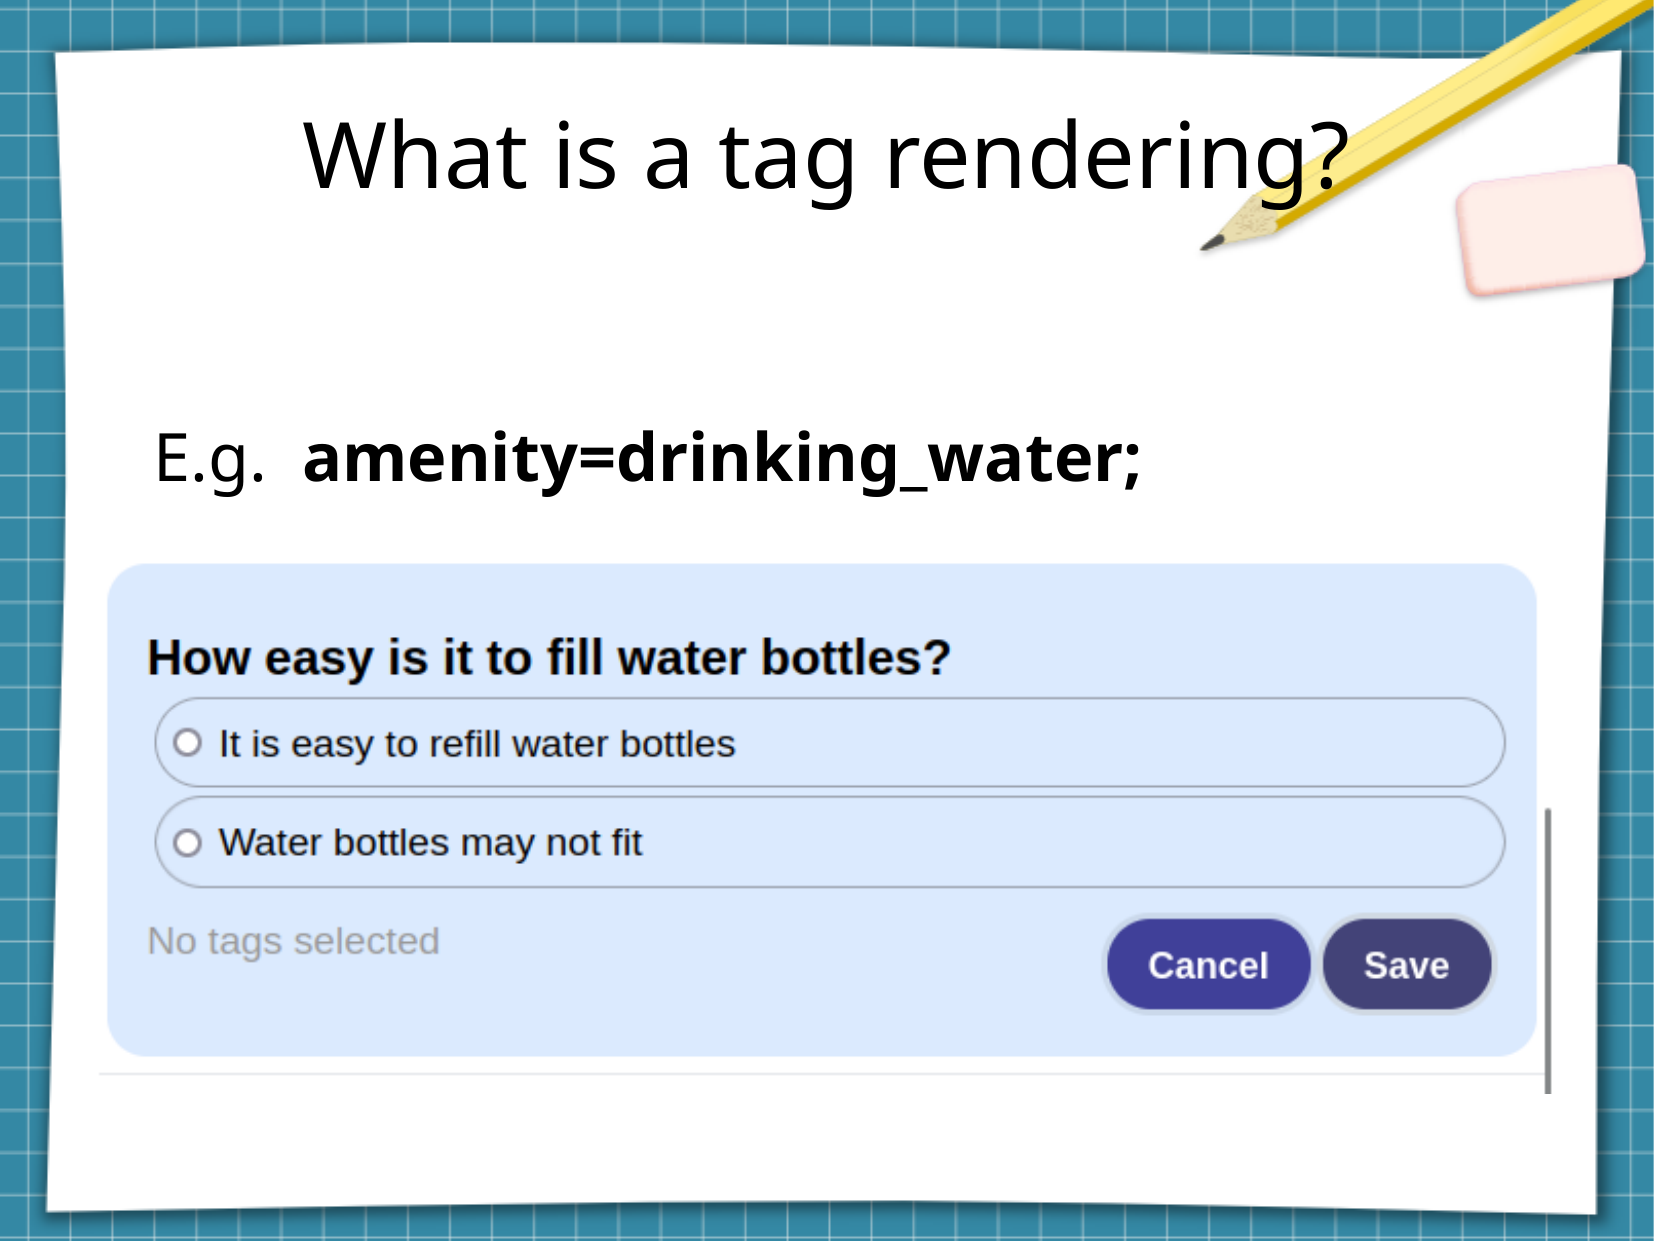

# What is a tag rendering?
E.g. amenity=drinking_water;